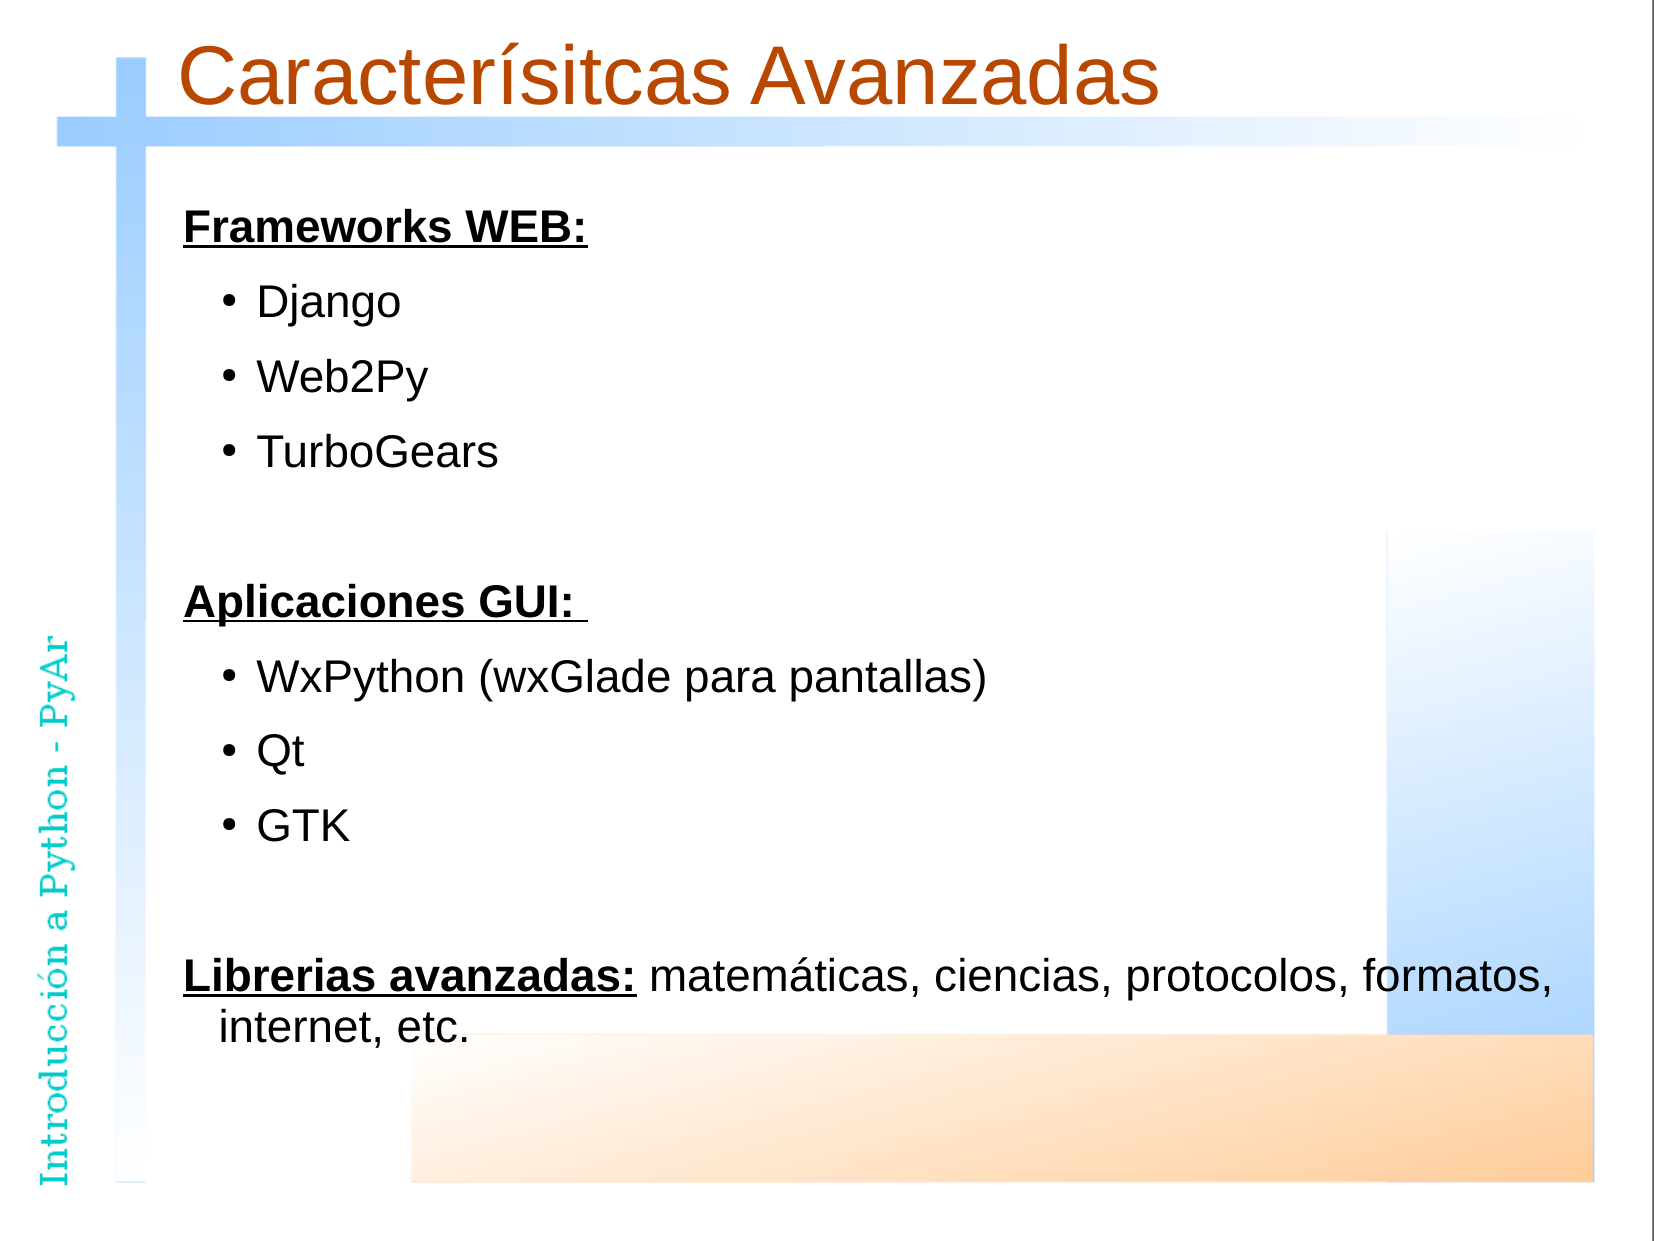

# Caracterísitcas Avanzadas
Frameworks WEB:
Django
Web2Py
TurboGears
Aplicaciones GUI:
WxPython (wxGlade para pantallas)
Qt
GTK
Librerias avanzadas: matemáticas, ciencias, protocolos, formatos, internet, etc.